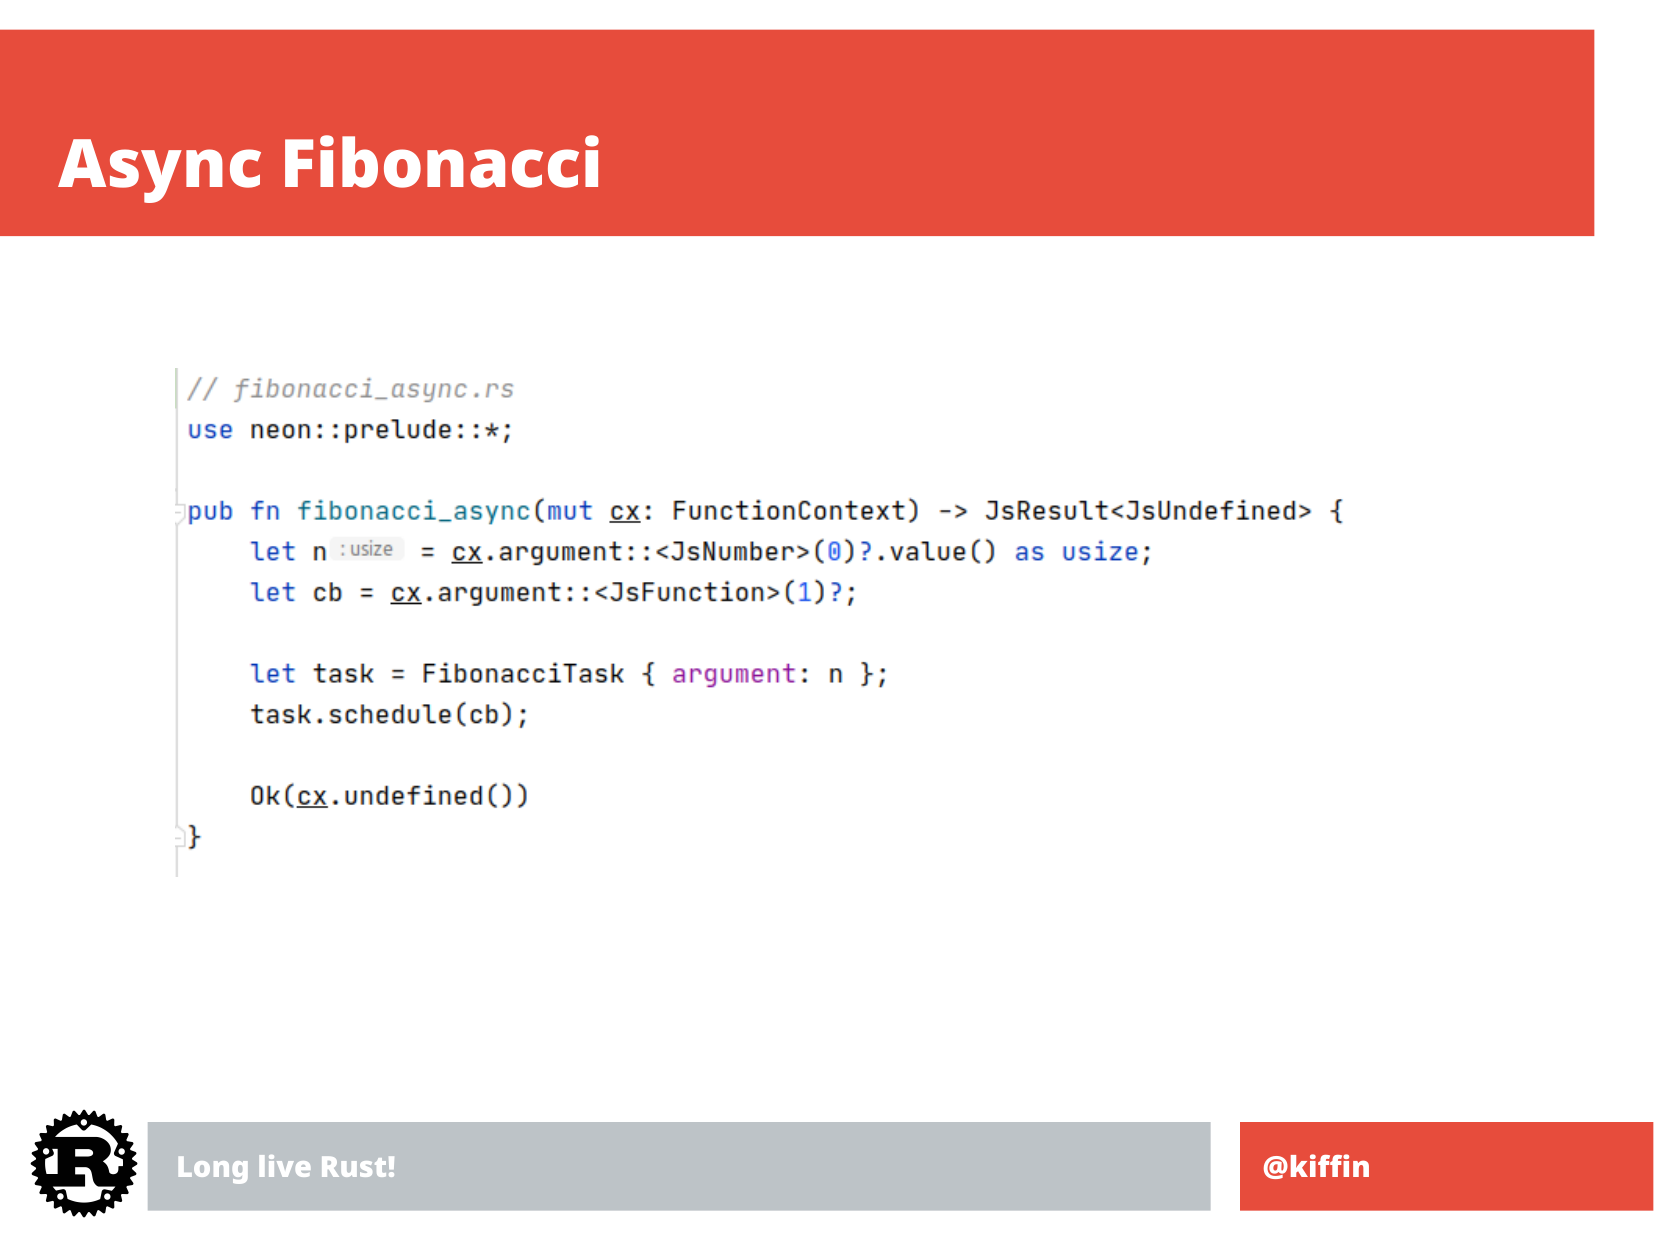

# Async Fibonacci
Long live Rust!
@kiffin